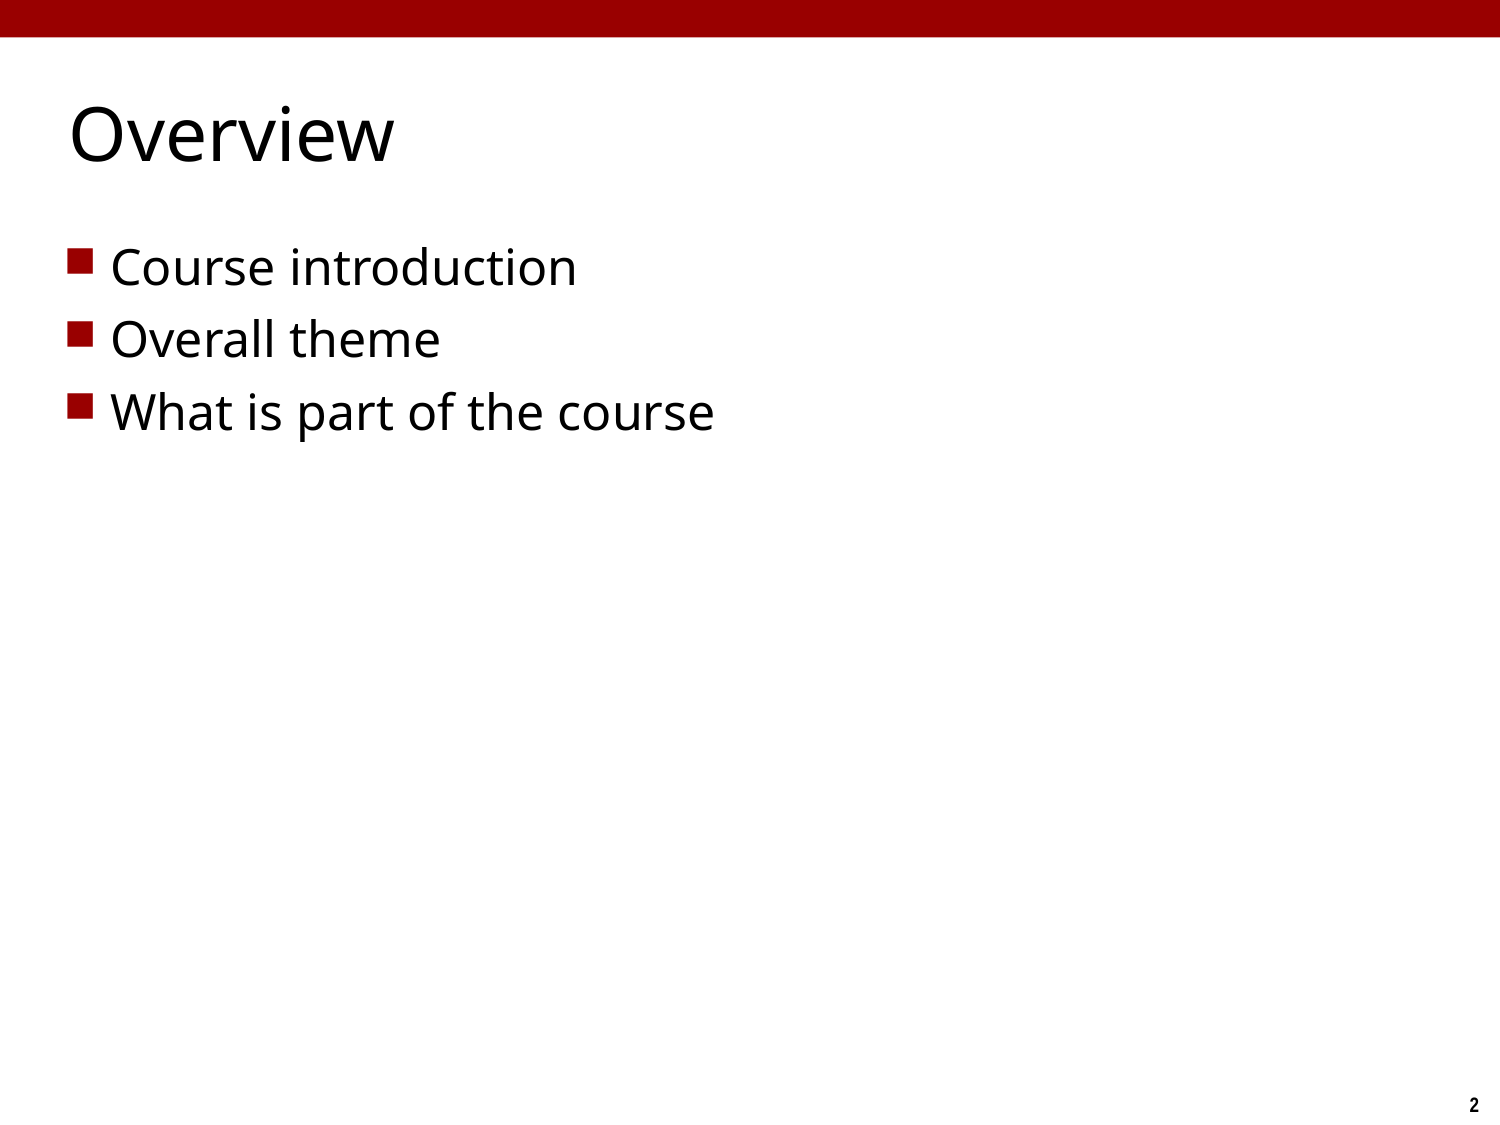

# Overview
Course introduction
Overall theme
What is part of the course